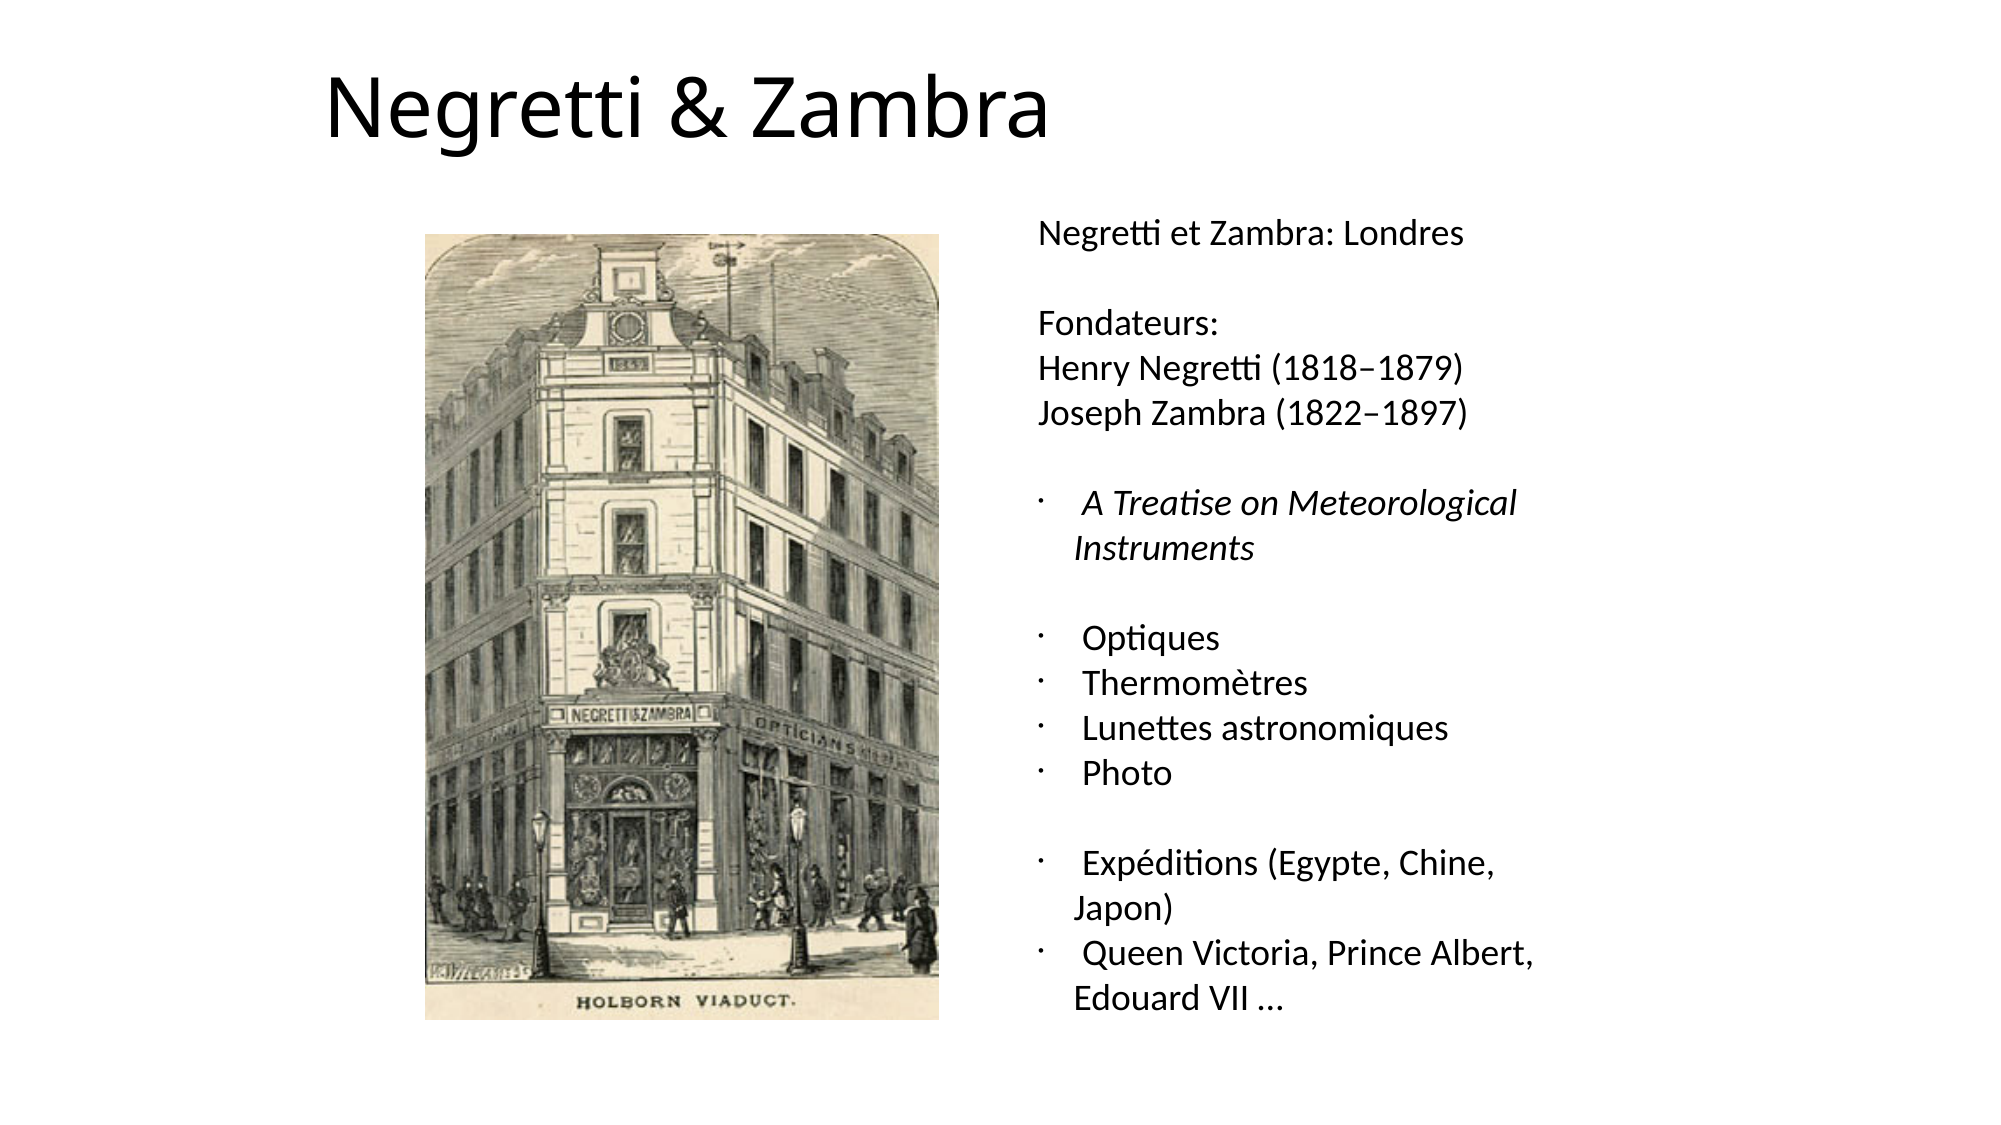

# Negretti & Zambra
Negretti et Zambra: Londres
Fondateurs:
Henry Negretti (1818–1879)
Joseph Zambra (1822–1897)
 A Treatise on Meteorological Instruments
 Optiques
 Thermomètres
 Lunettes astronomiques
 Photo
 Expéditions (Egypte, Chine, Japon)
 Queen Victoria, Prince Albert, Edouard VII …